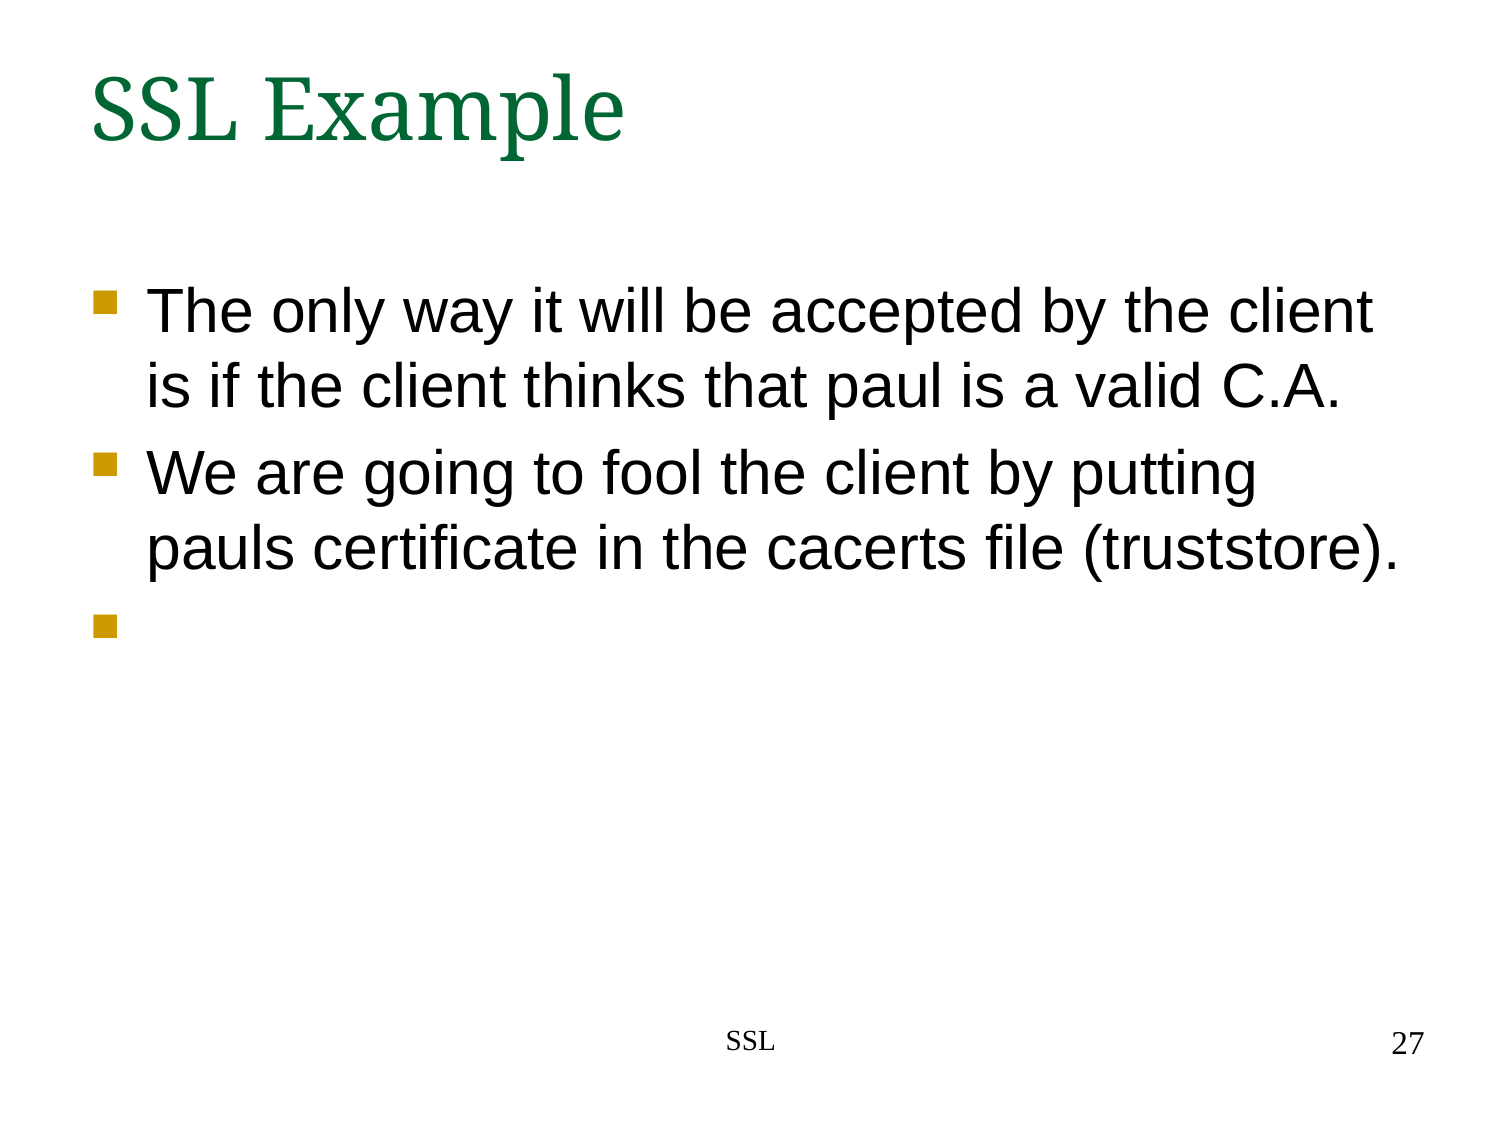

# SSL Example
The only way it will be accepted by the client is if the client thinks that paul is a valid C.A.
We are going to fool the client by putting pauls certificate in the cacerts file (truststore).
SSL
27